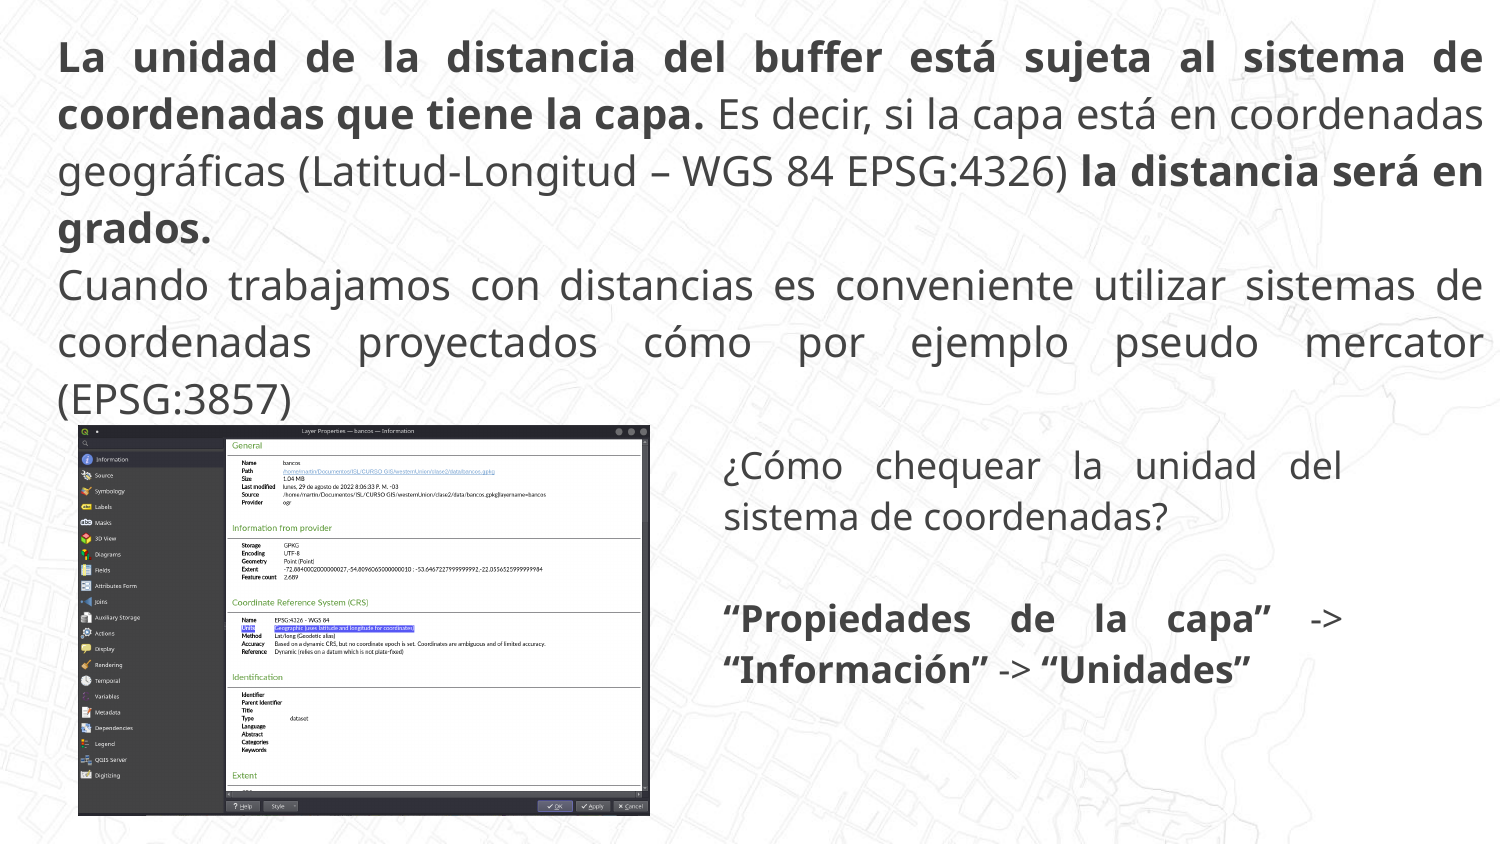

La unidad de la distancia del buffer está sujeta al sistema de coordenadas que tiene la capa. Es decir, si la capa está en coordenadas geográficas (Latitud-Longitud – WGS 84 EPSG:4326) la distancia será en grados.
Cuando trabajamos con distancias es conveniente utilizar sistemas de coordenadas proyectados cómo por ejemplo pseudo mercator (EPSG:3857)
¿Cómo chequear la unidad del sistema de coordenadas?
“Propiedades de la capa” -> “Información” -> “Unidades”